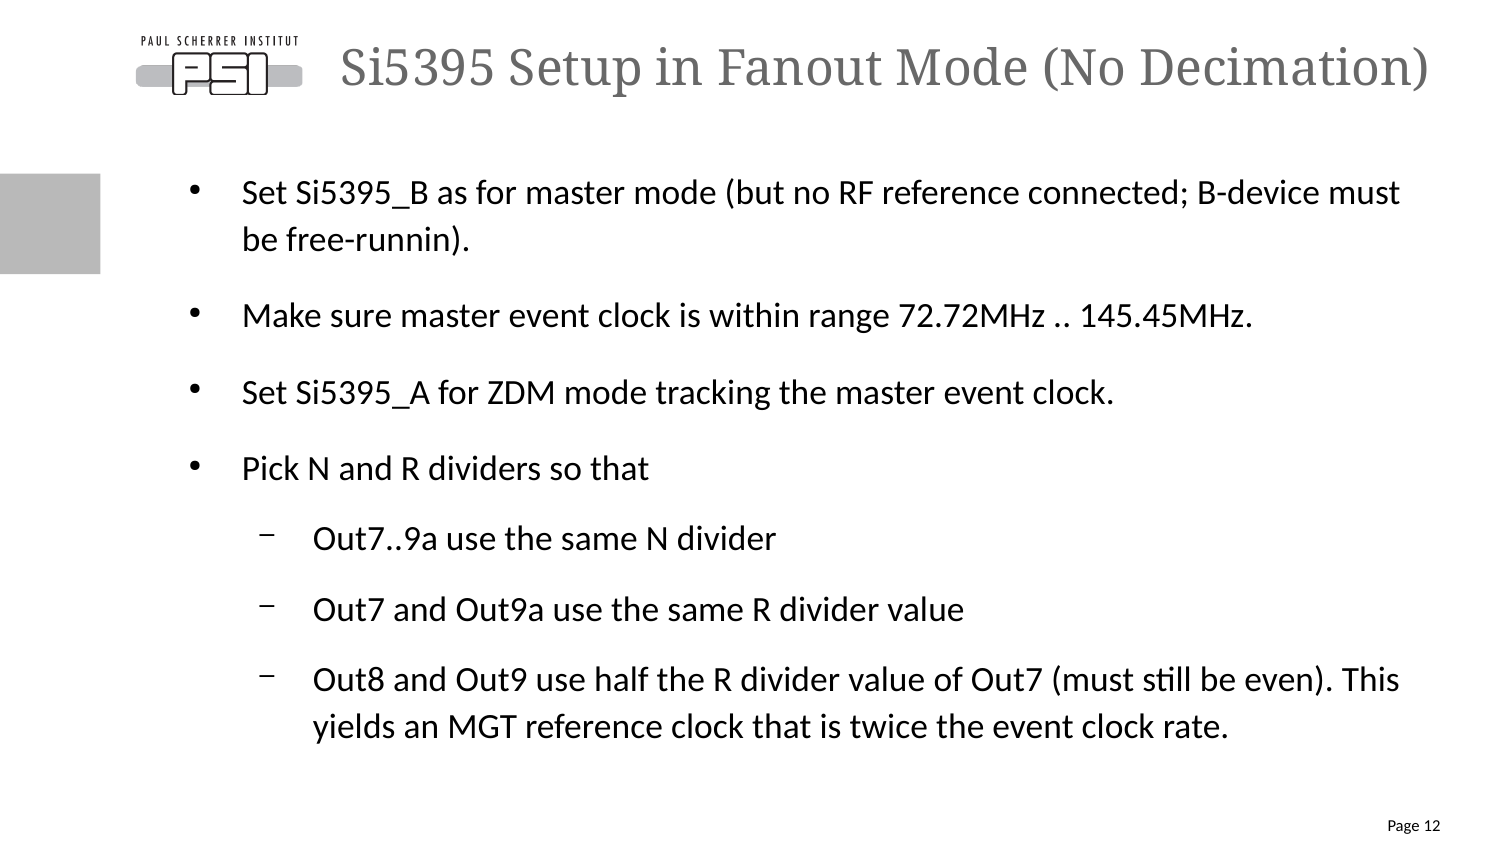

Si5395 Setup in Fanout Mode (No Decimation)
# Set Si5395_B as for master mode (but no RF reference connected; B-device must be free-runnin).
Make sure master event clock is within range 72.72MHz .. 145.45MHz.
Set Si5395_A for ZDM mode tracking the master event clock.
Pick N and R dividers so that
Out7..9a use the same N divider
Out7 and Out9a use the same R divider value
Out8 and Out9 use half the R divider value of Out7 (must still be even). This yields an MGT reference clock that is twice the event clock rate.
Page